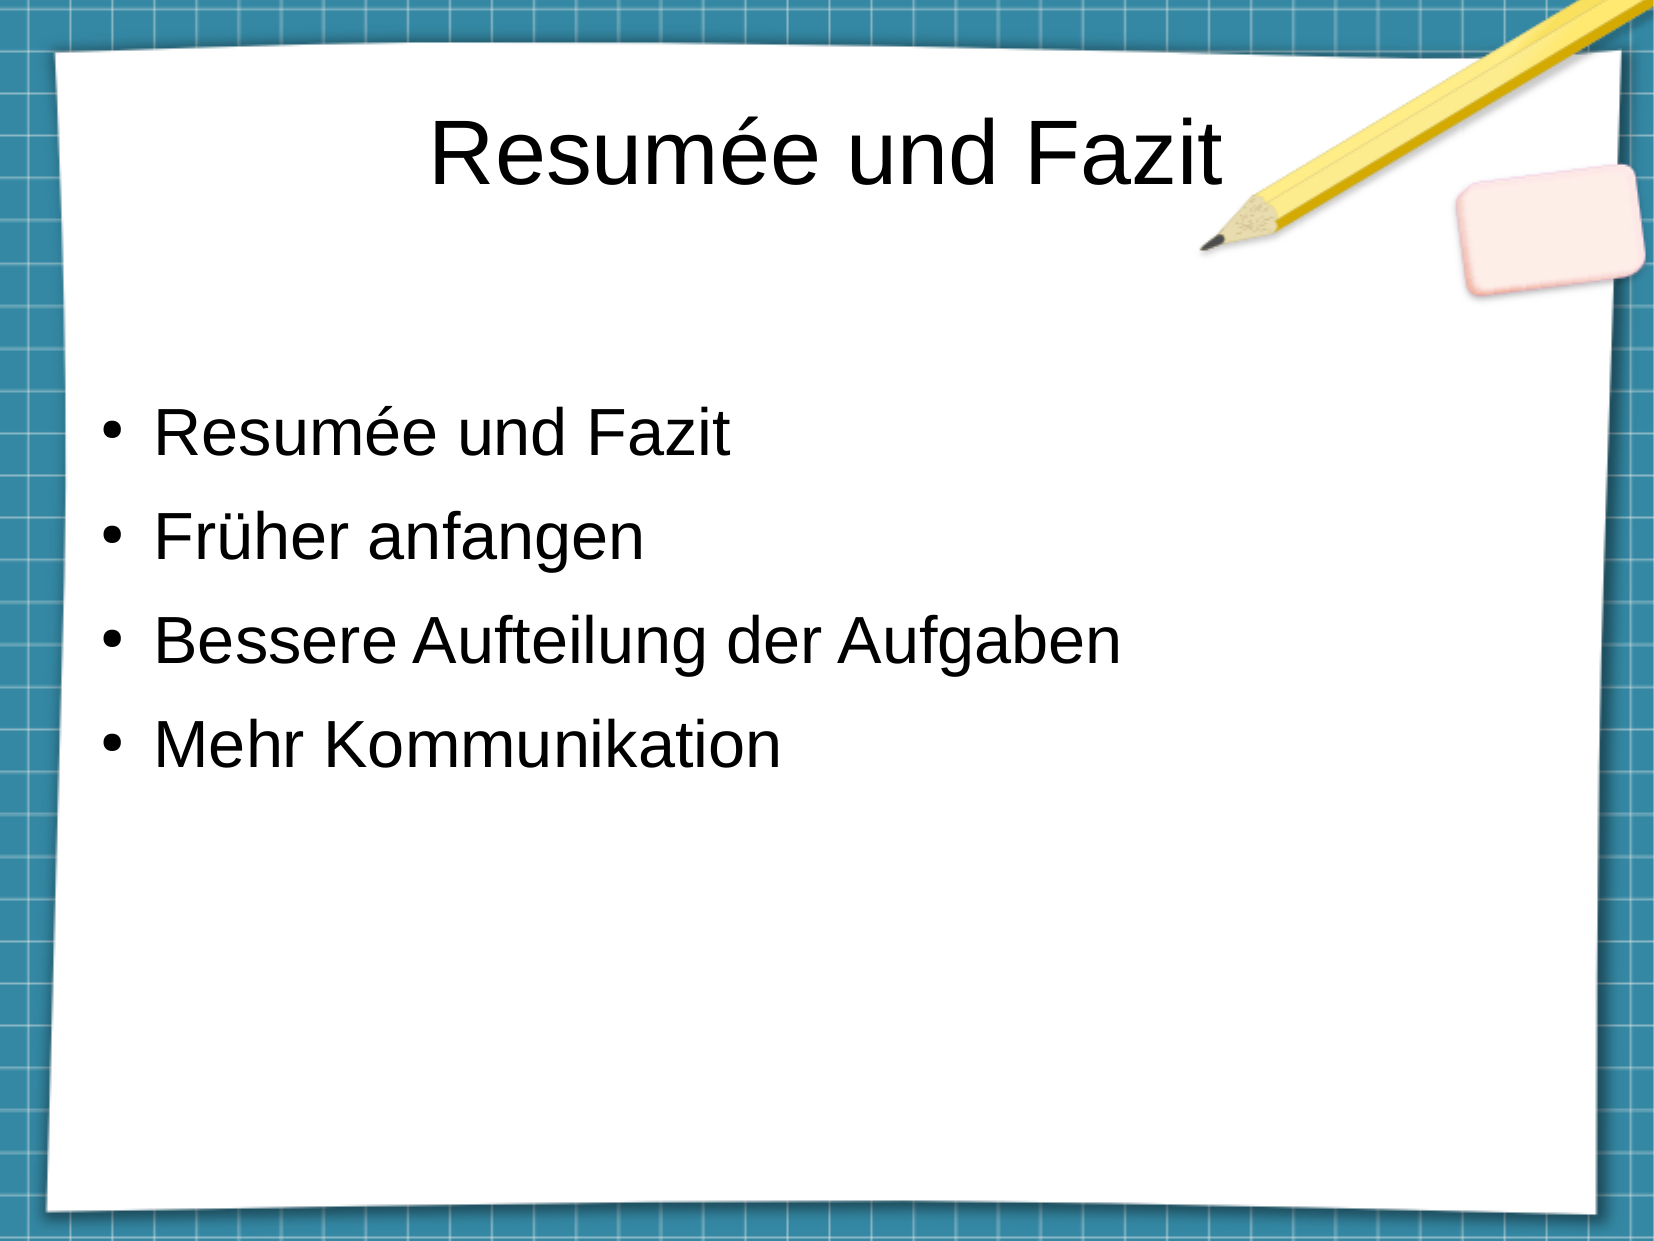

# Resumée und Fazit
Resumée und Fazit
Früher anfangen
Bessere Aufteilung der Aufgaben
Mehr Kommunikation